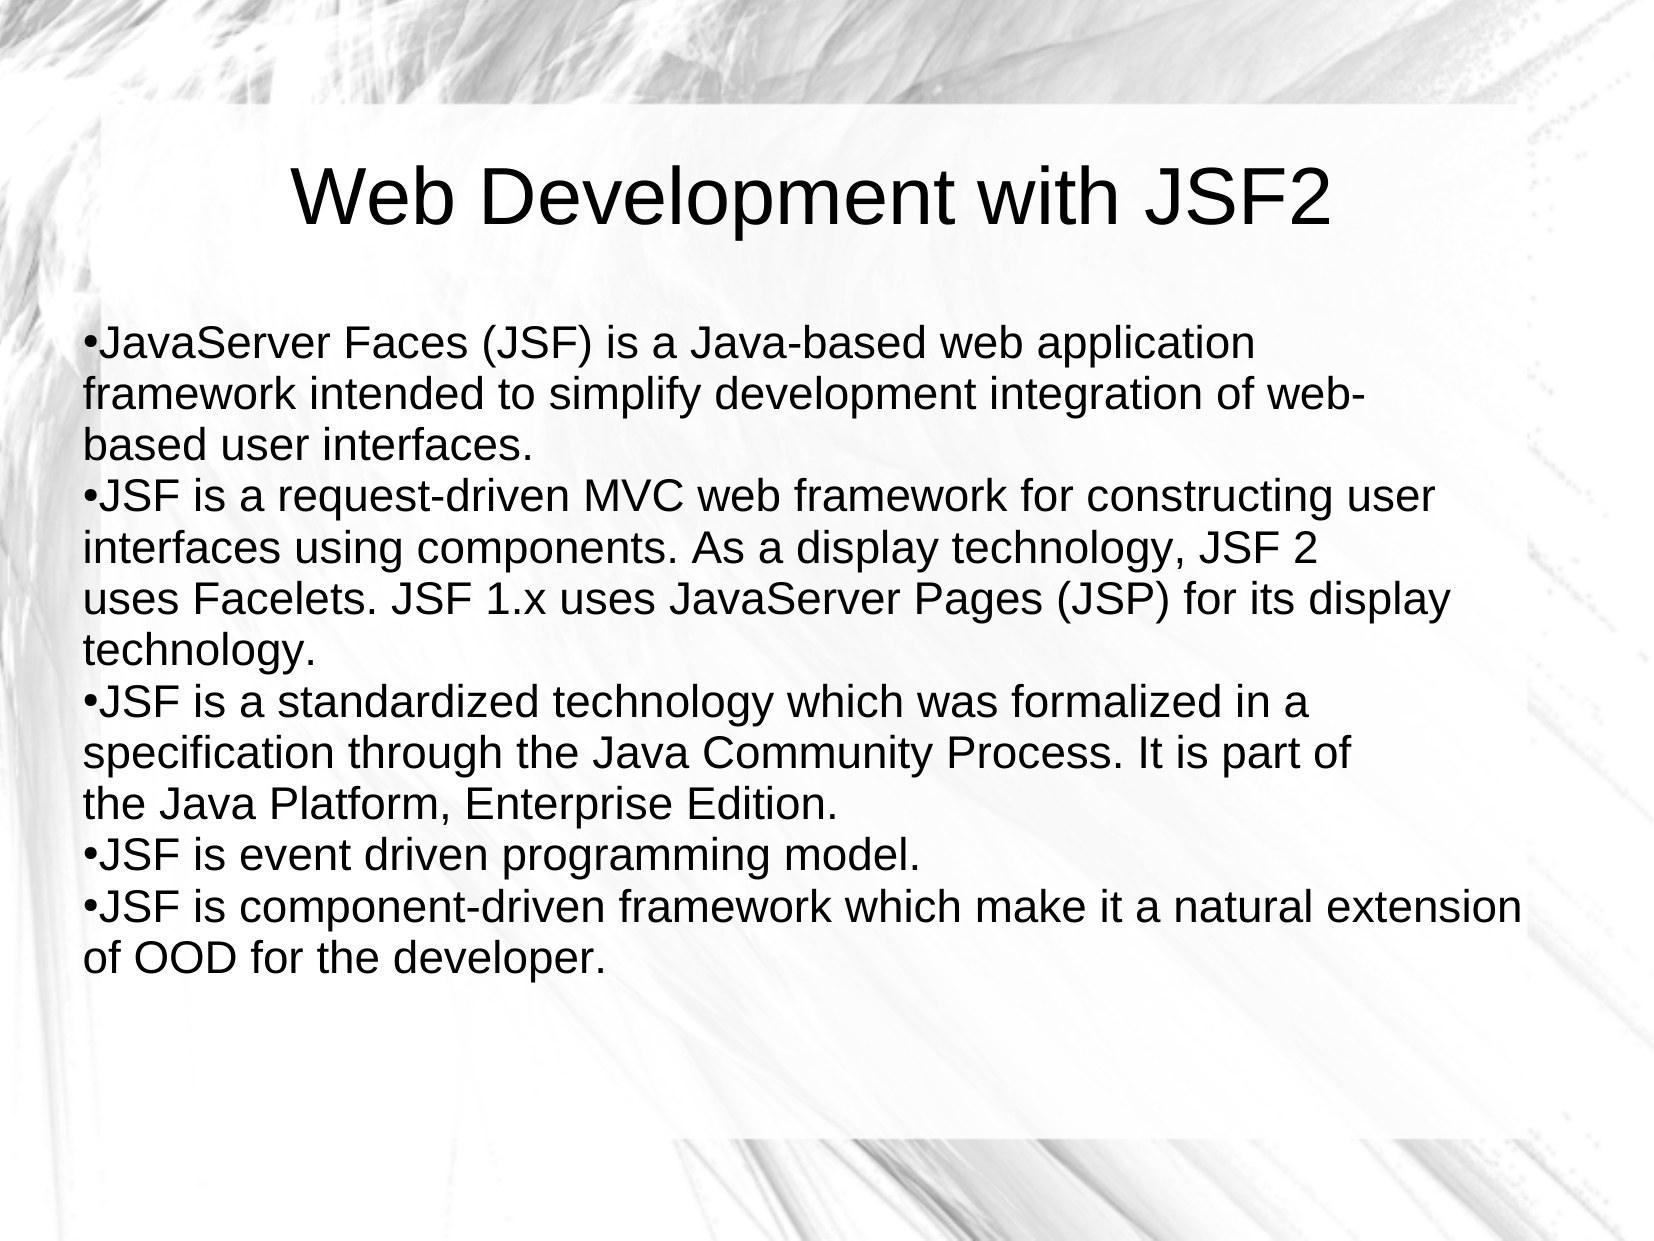

# Web Development with JSF2
JavaServer Faces (JSF) is a Java-based web application framework intended to simplify development integration of web-based user interfaces.
JSF is a request-driven MVC web framework for constructing user interfaces using components. As a display technology, JSF 2 uses Facelets. JSF 1.x uses JavaServer Pages (JSP) for its display technology.
JSF is a standardized technology which was formalized in a specification through the Java Community Process. It is part of the Java Platform, Enterprise Edition.
JSF is event driven programming model.
JSF is component-driven framework which make it a natural extension of OOD for the developer.